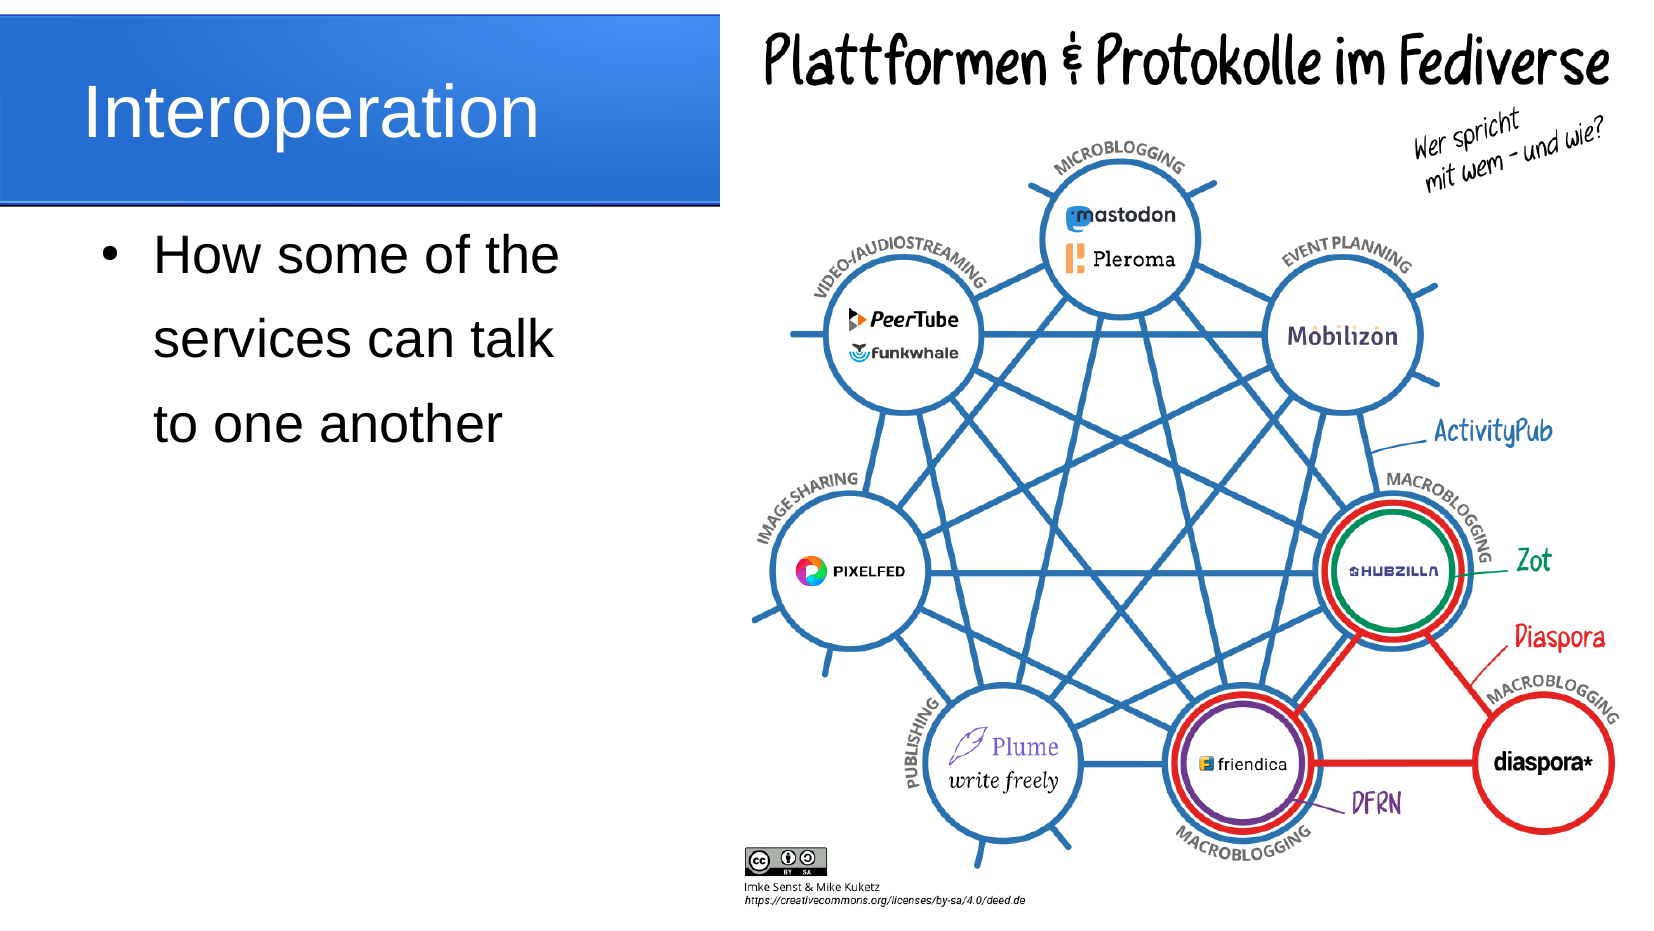

# Interoperation
How some of the
services can talk
to one another